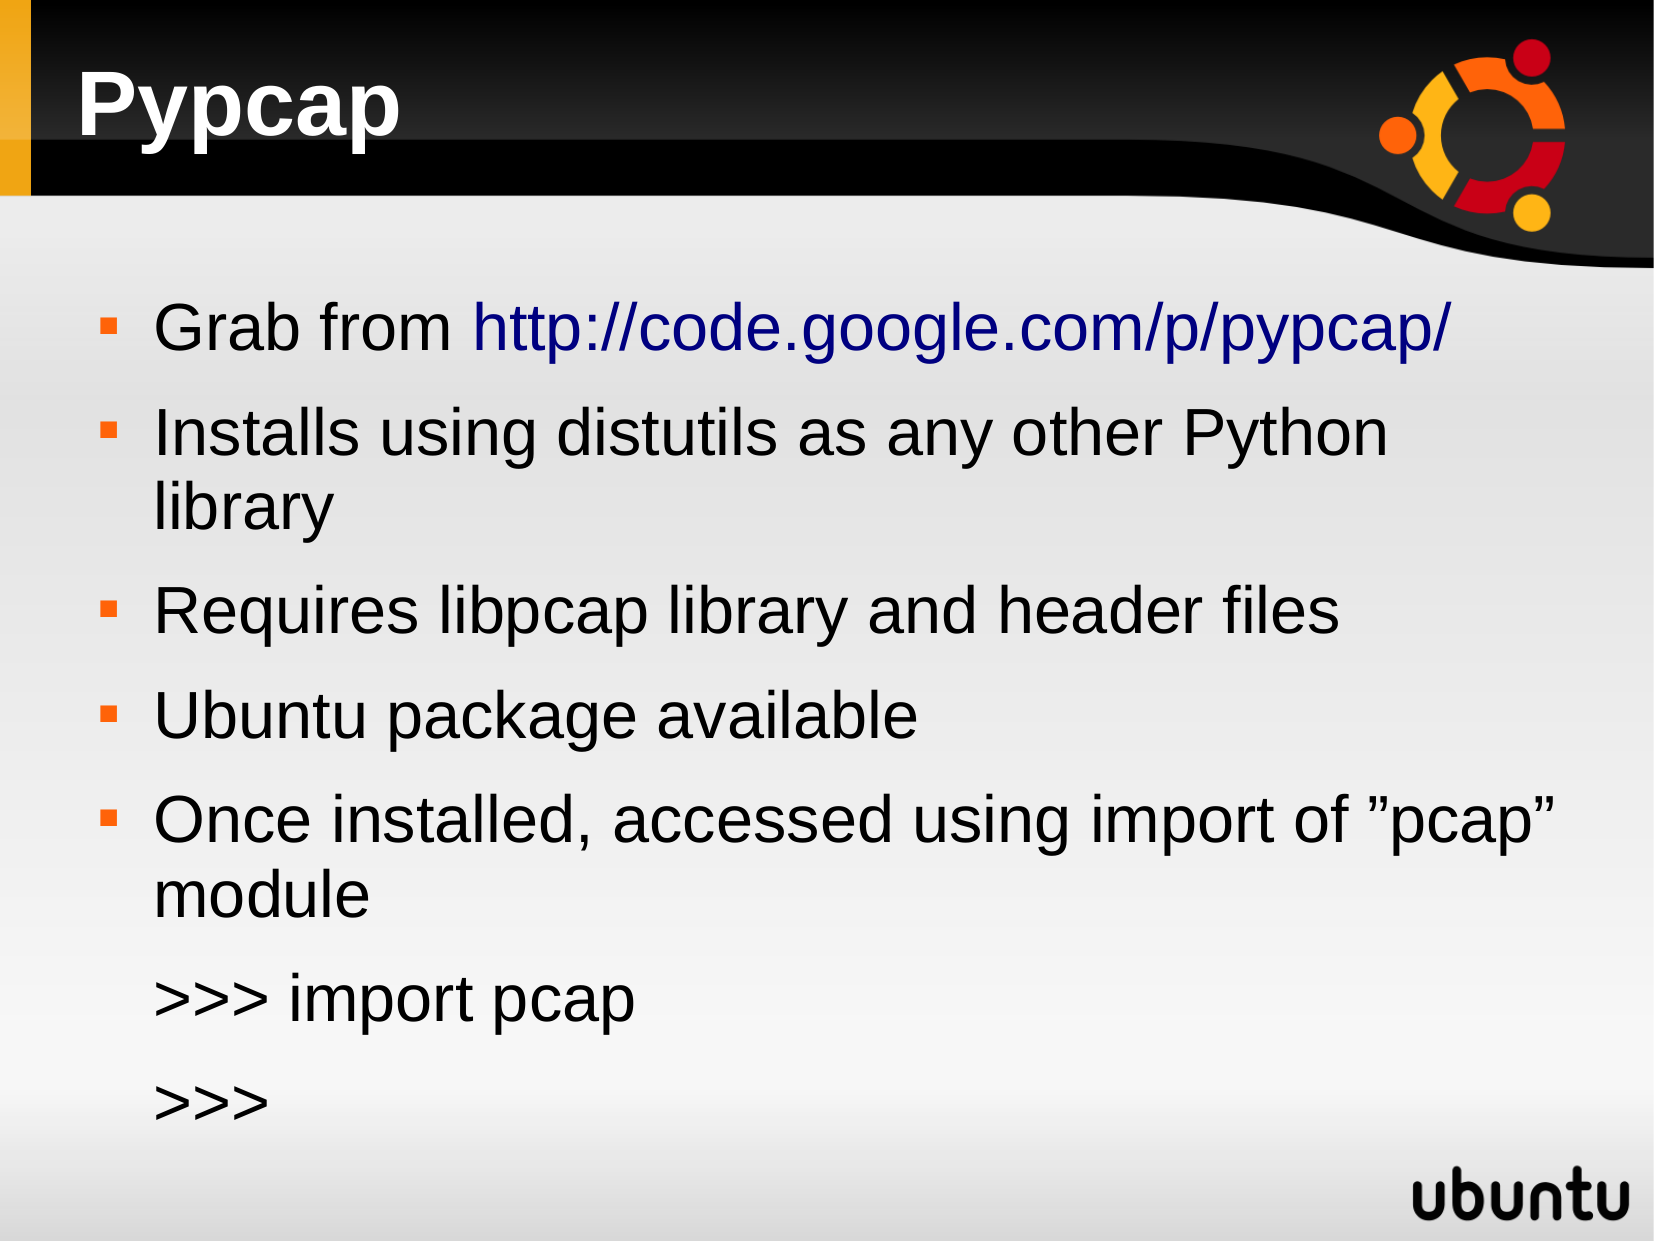

# Pypcap
Grab from http://code.google.com/p/pypcap/
Installs using distutils as any other Python library
Requires libpcap library and header files
Ubuntu package available
Once installed, accessed using import of ”pcap” module
>>> import pcap
>>>